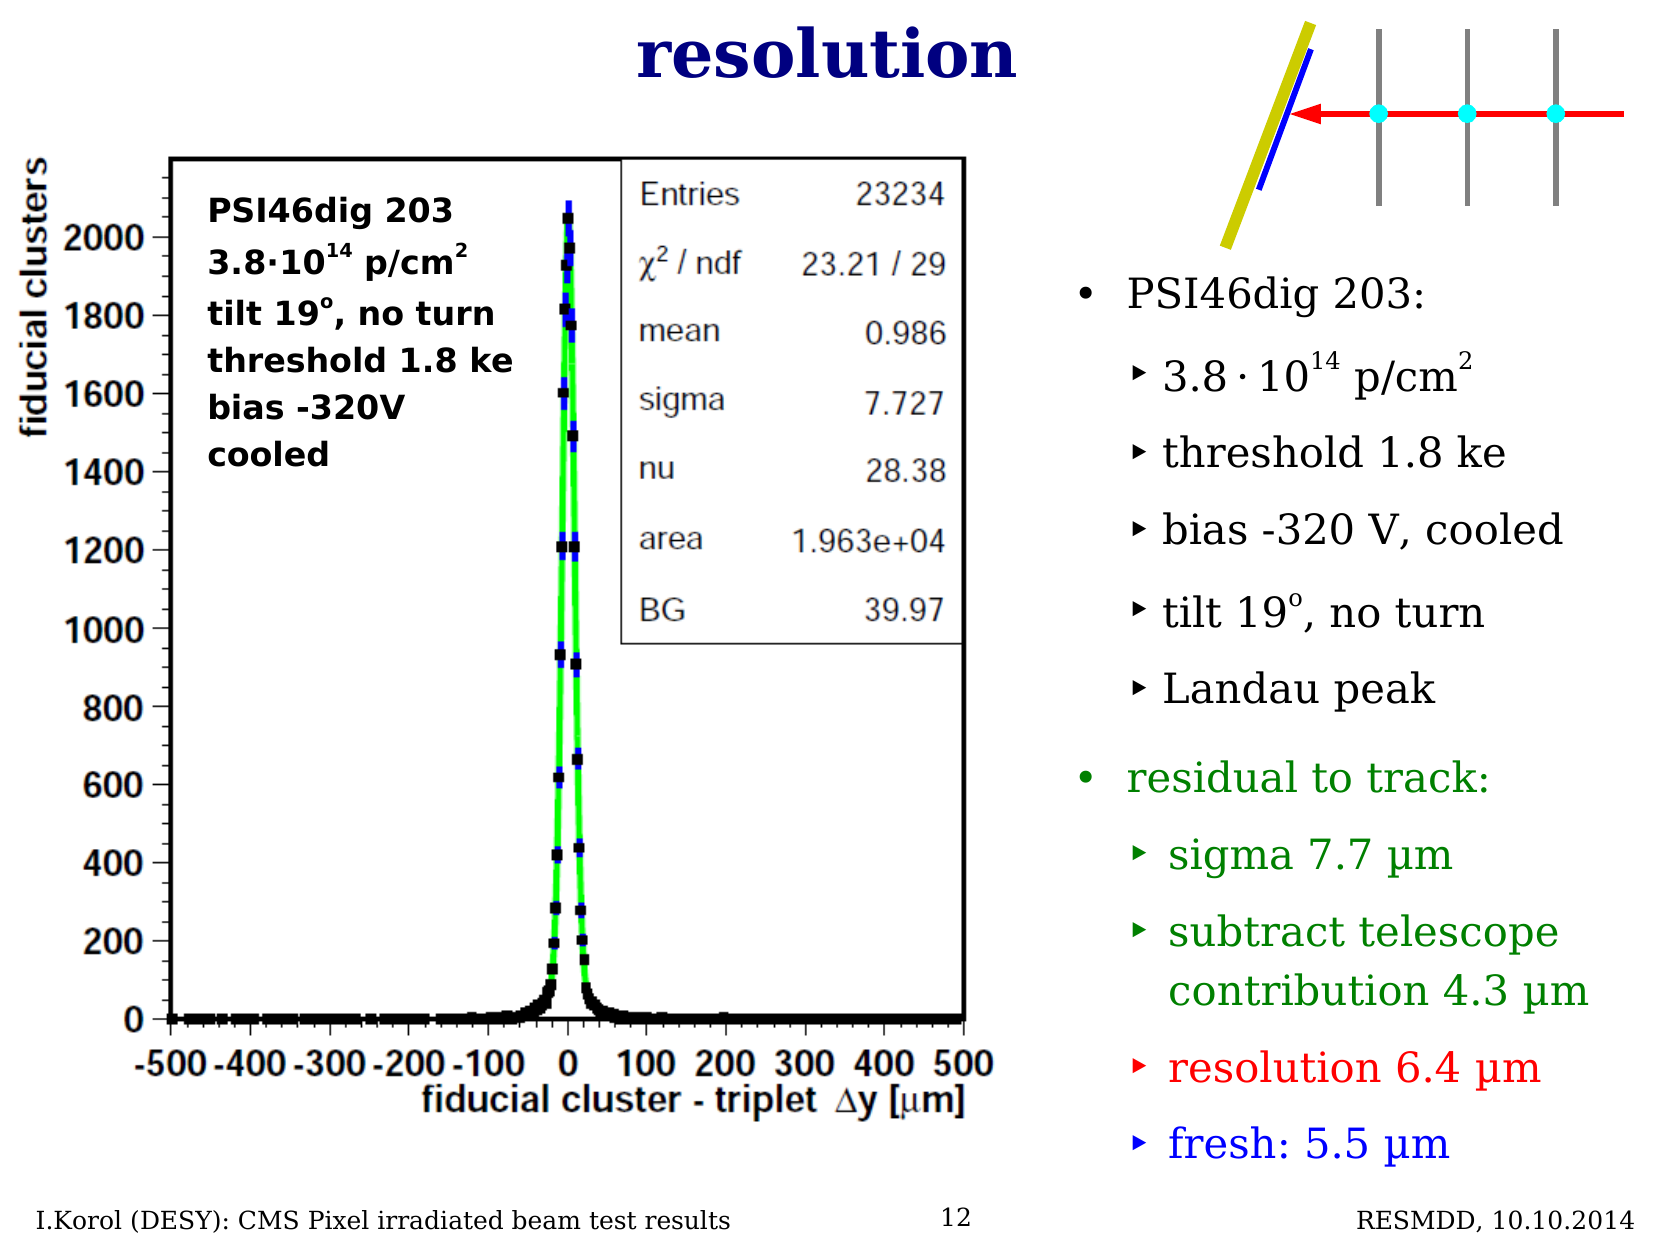

# resolution
PSI46dig 203
3.8·1014 p/cm2
tilt 19o, no turn
threshold 1.8 ke
bias -320V
cooled
PSI46dig 203:
3.8 · 1014 p/cm2
threshold 1.8 ke
bias -320 V, cooled
tilt 19o, no turn
Landau peak
residual to track:
sigma 7.7 µm
subtract telescope contribution 4.3 µm
resolution 6.4 µm
fresh: 5.5 µm